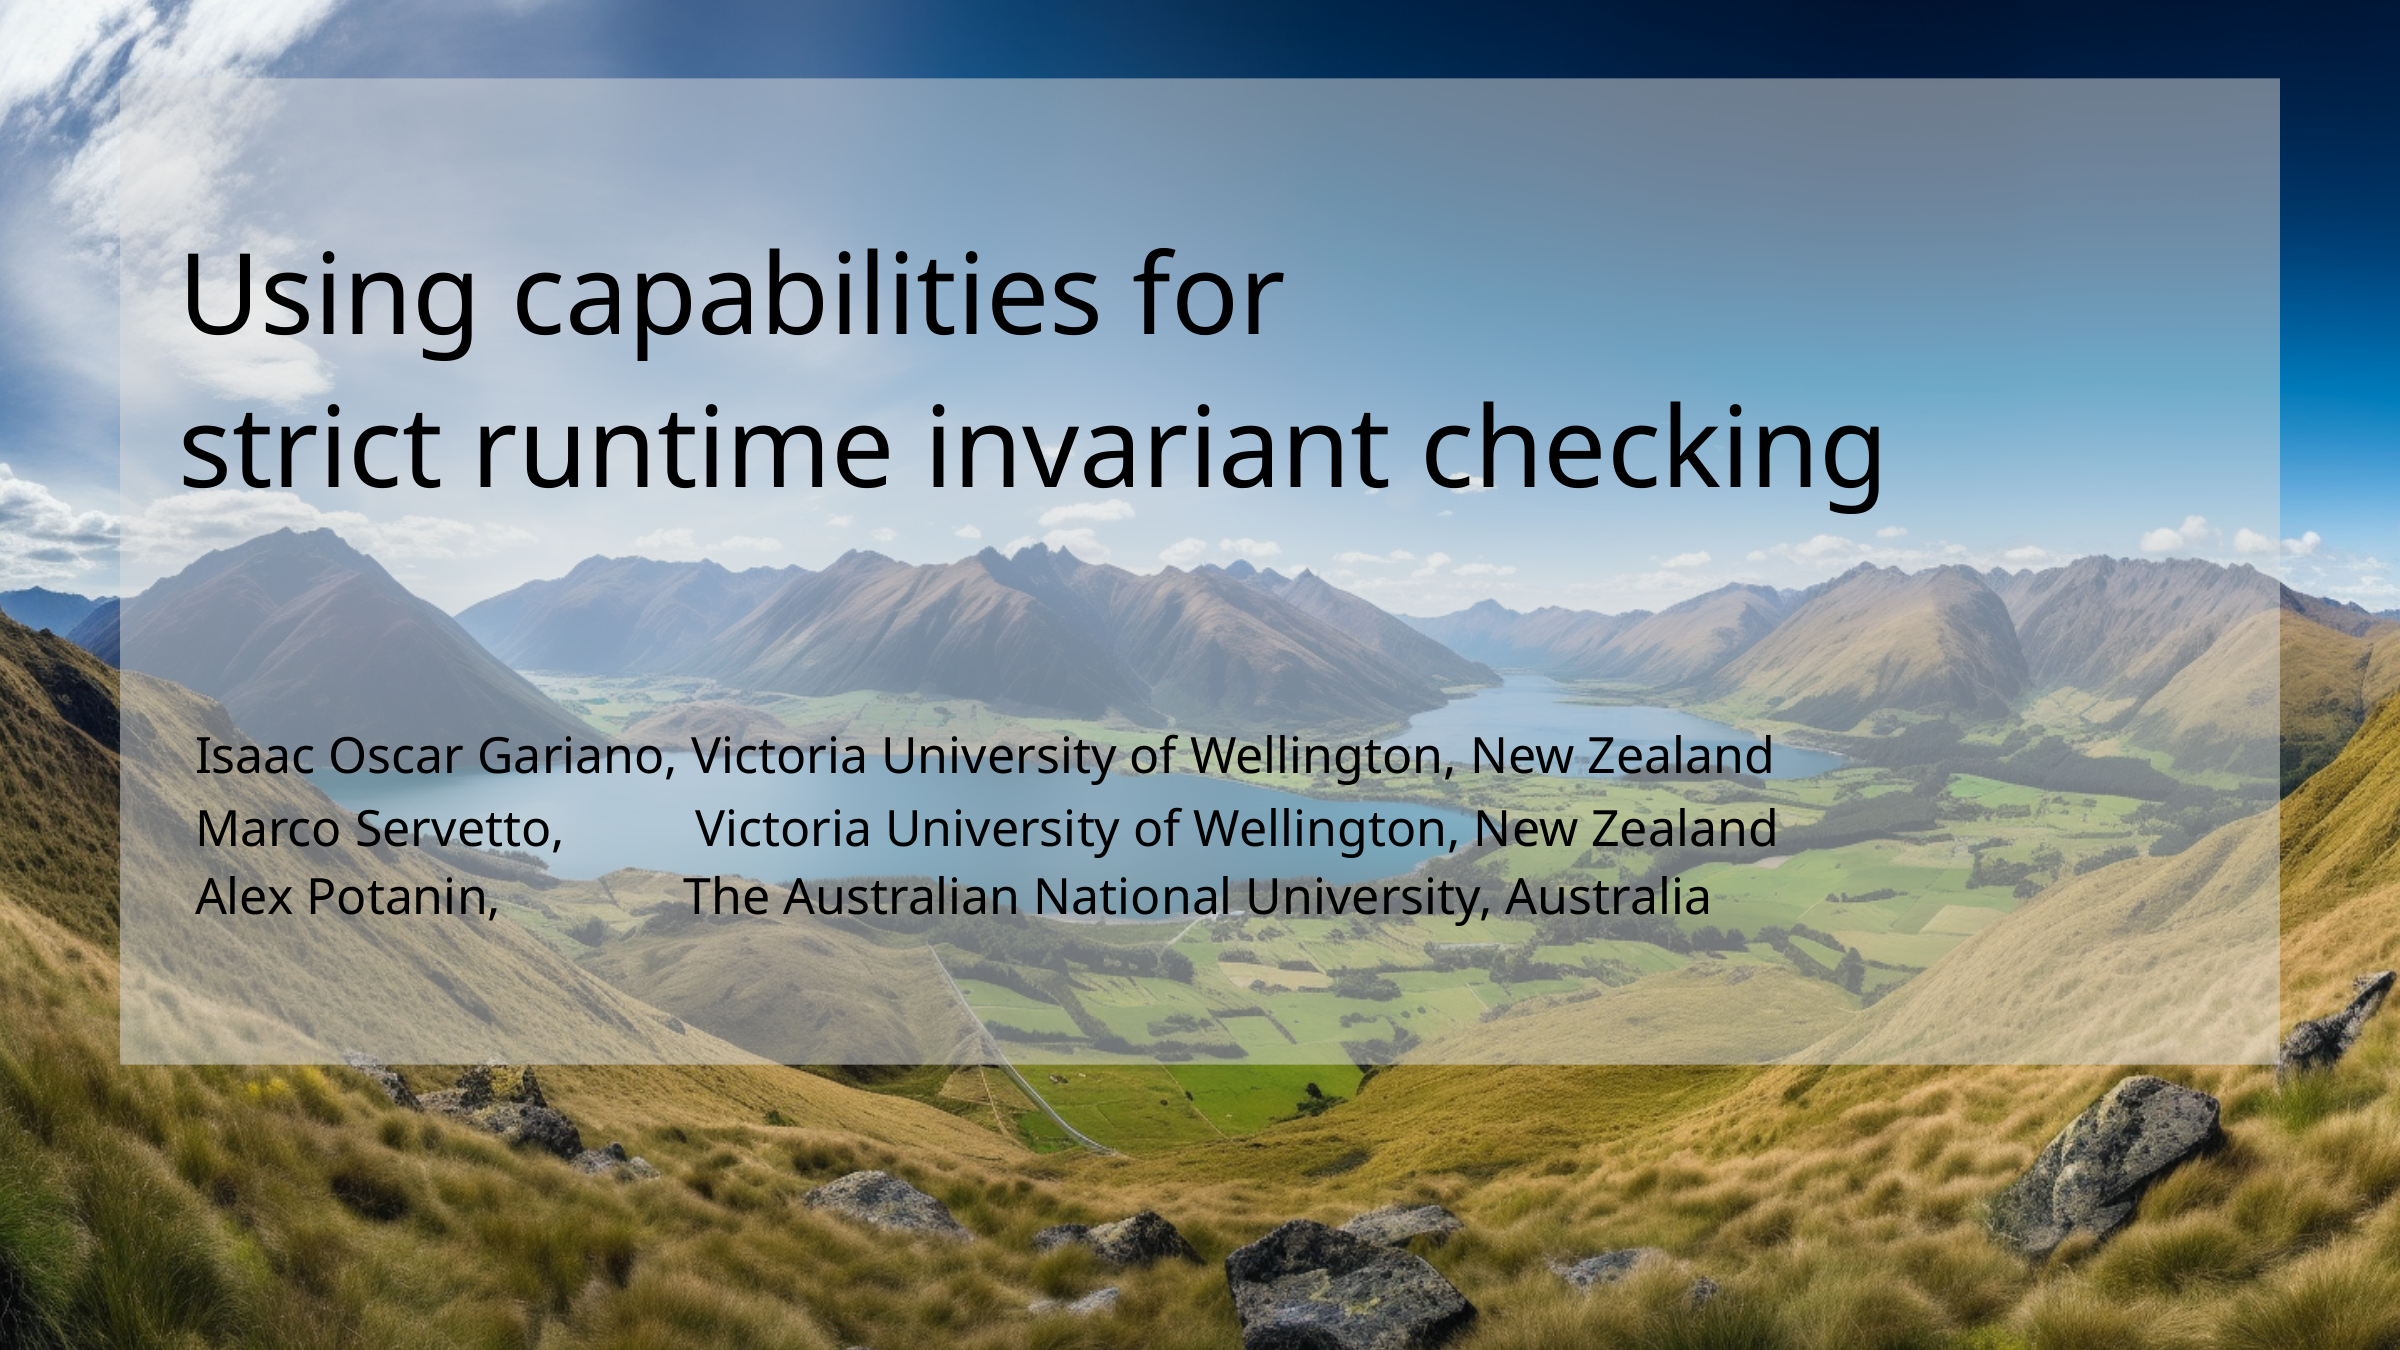

# Using capabilities for strict runtime invariant checking Isaac Oscar Gariano, Victoria University of Wellington, New Zealand Marco Servetto, Victoria University of Wellington, New Zealand Alex Potanin, The Australian National University, Australia